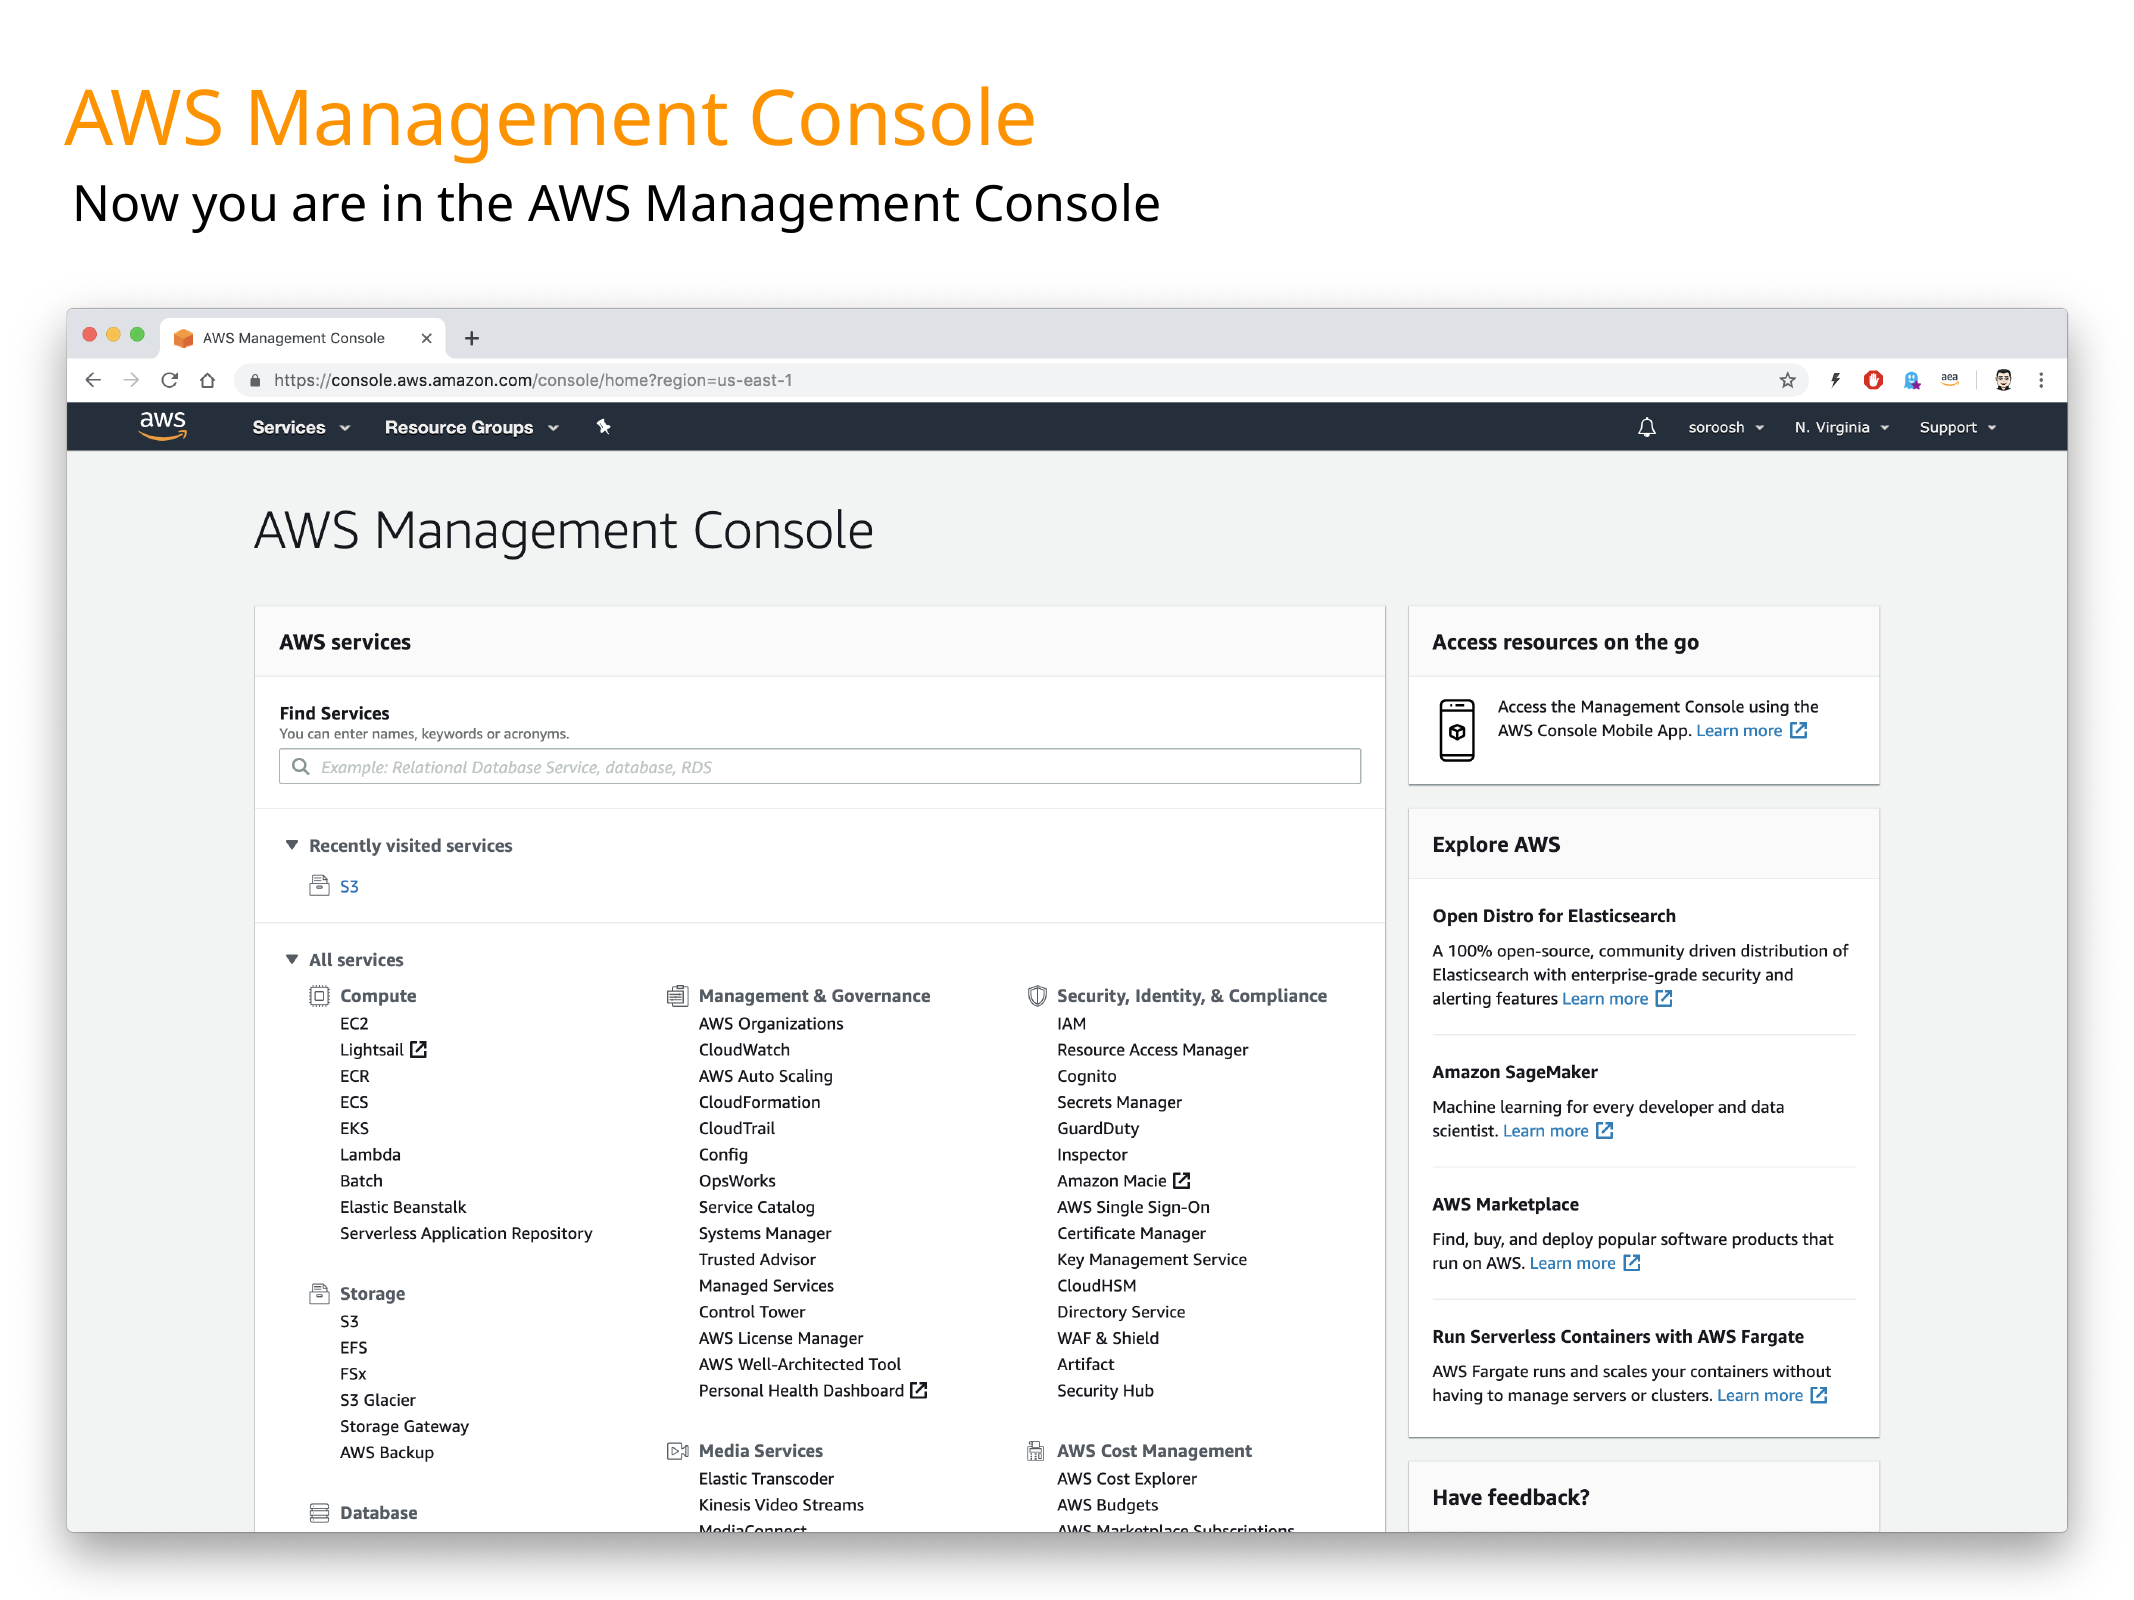

AWS Management Console
Now you are in the AWS Management Console